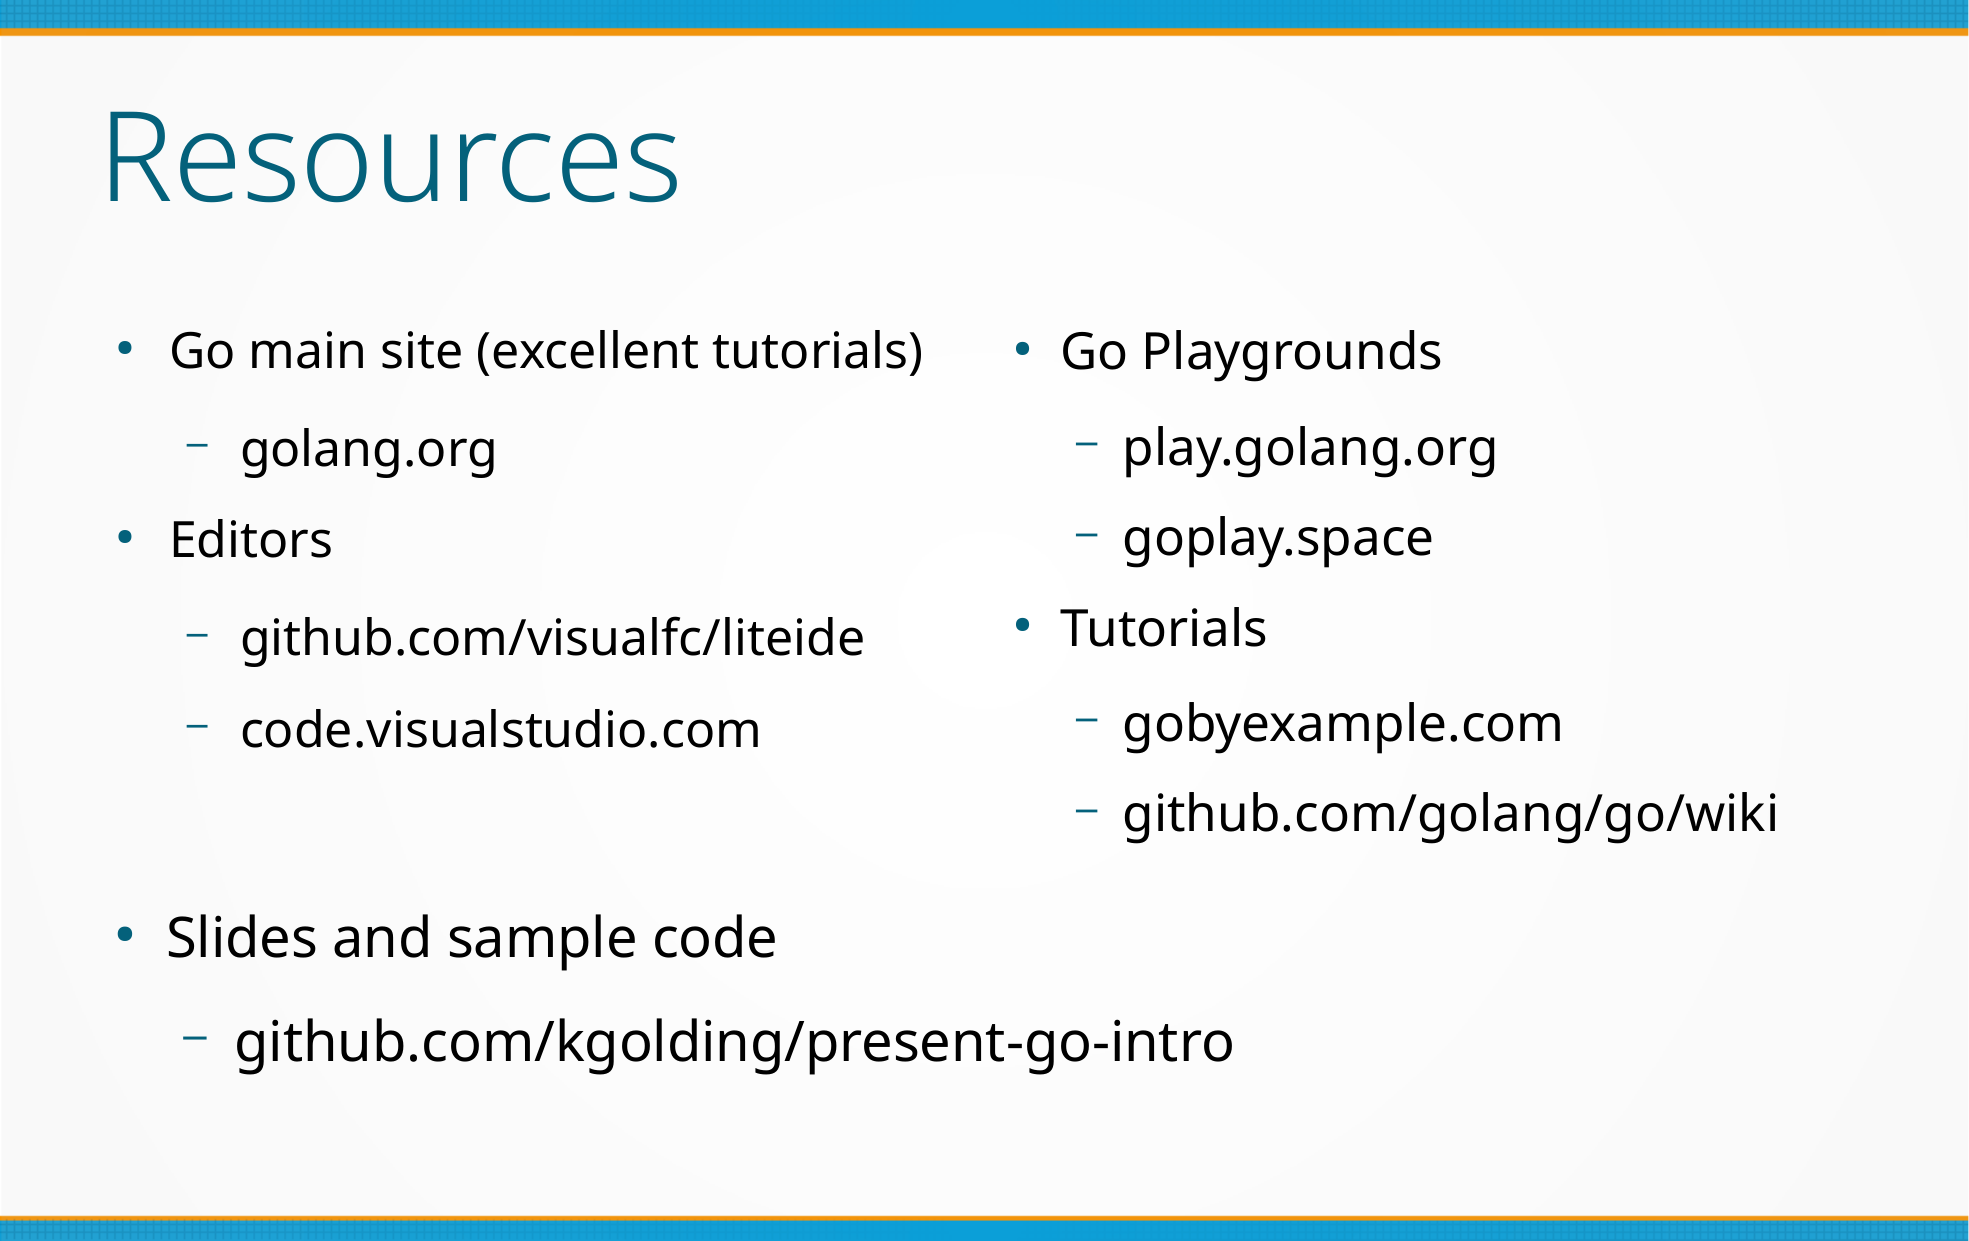

# Resources
Go main site (excellent tutorials)
golang.org
Editors
github.com/visualfc/liteide
code.visualstudio.com
Go Playgrounds
play.golang.org
goplay.space
Tutorials
gobyexample.com
github.com/golang/go/wiki
Slides and sample code
github.com/kgolding/present-go-intro